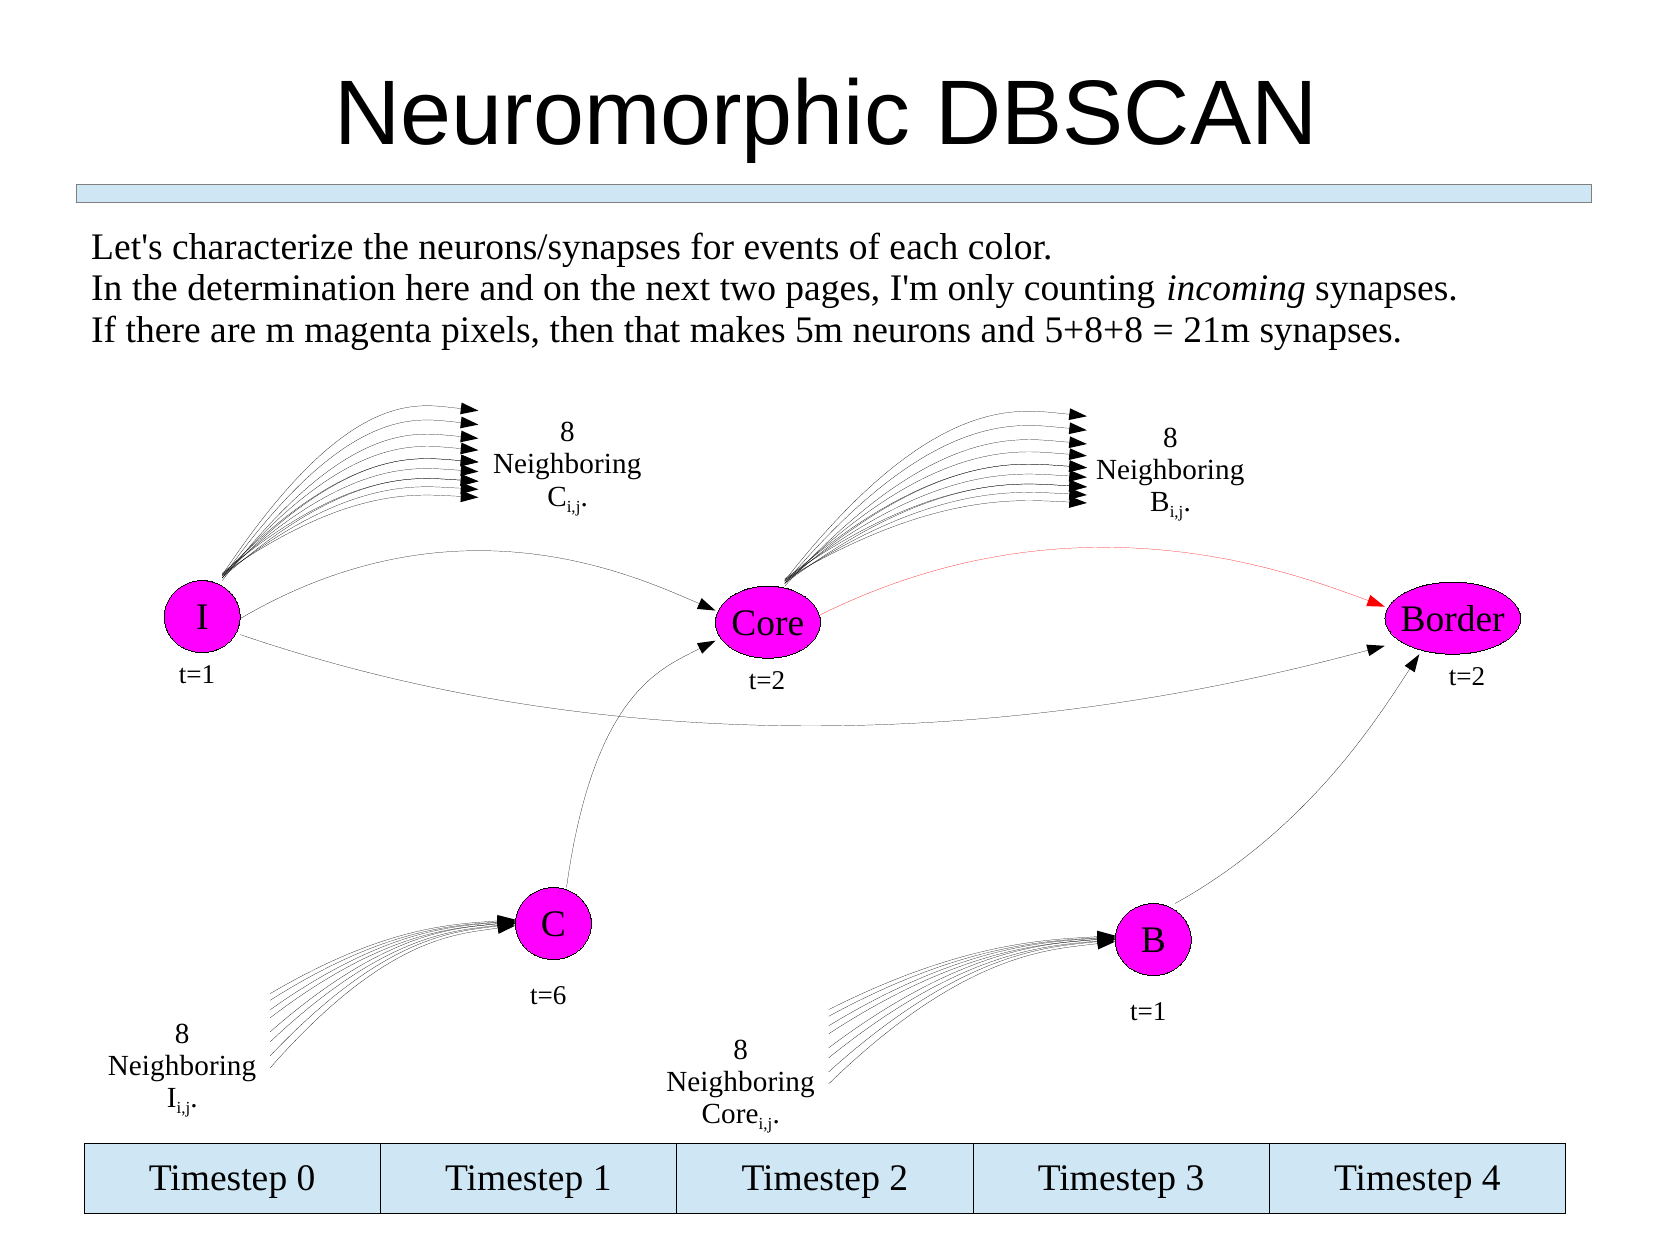

# Neuromorphic DBSCAN
Let's characterize the neurons/synapses for events of each color.
In the determination here and on the next two pages, I'm only counting incoming synapses.
If there are m magenta pixels, then that makes 5m neurons and 5+8+8 = 21m synapses.
8
Neighboring
Ci,j.
8
Neighboring
Bi,j.
I
Border
Core
t=1
t=2
t=2
C
B
t=6
t=1
8
Neighboring
Ii,j.
8
Neighboring
Corei,j.
Timestep 0
Timestep 0
Timestep 1
Timestep 2
Timestep 3
Timestep 4